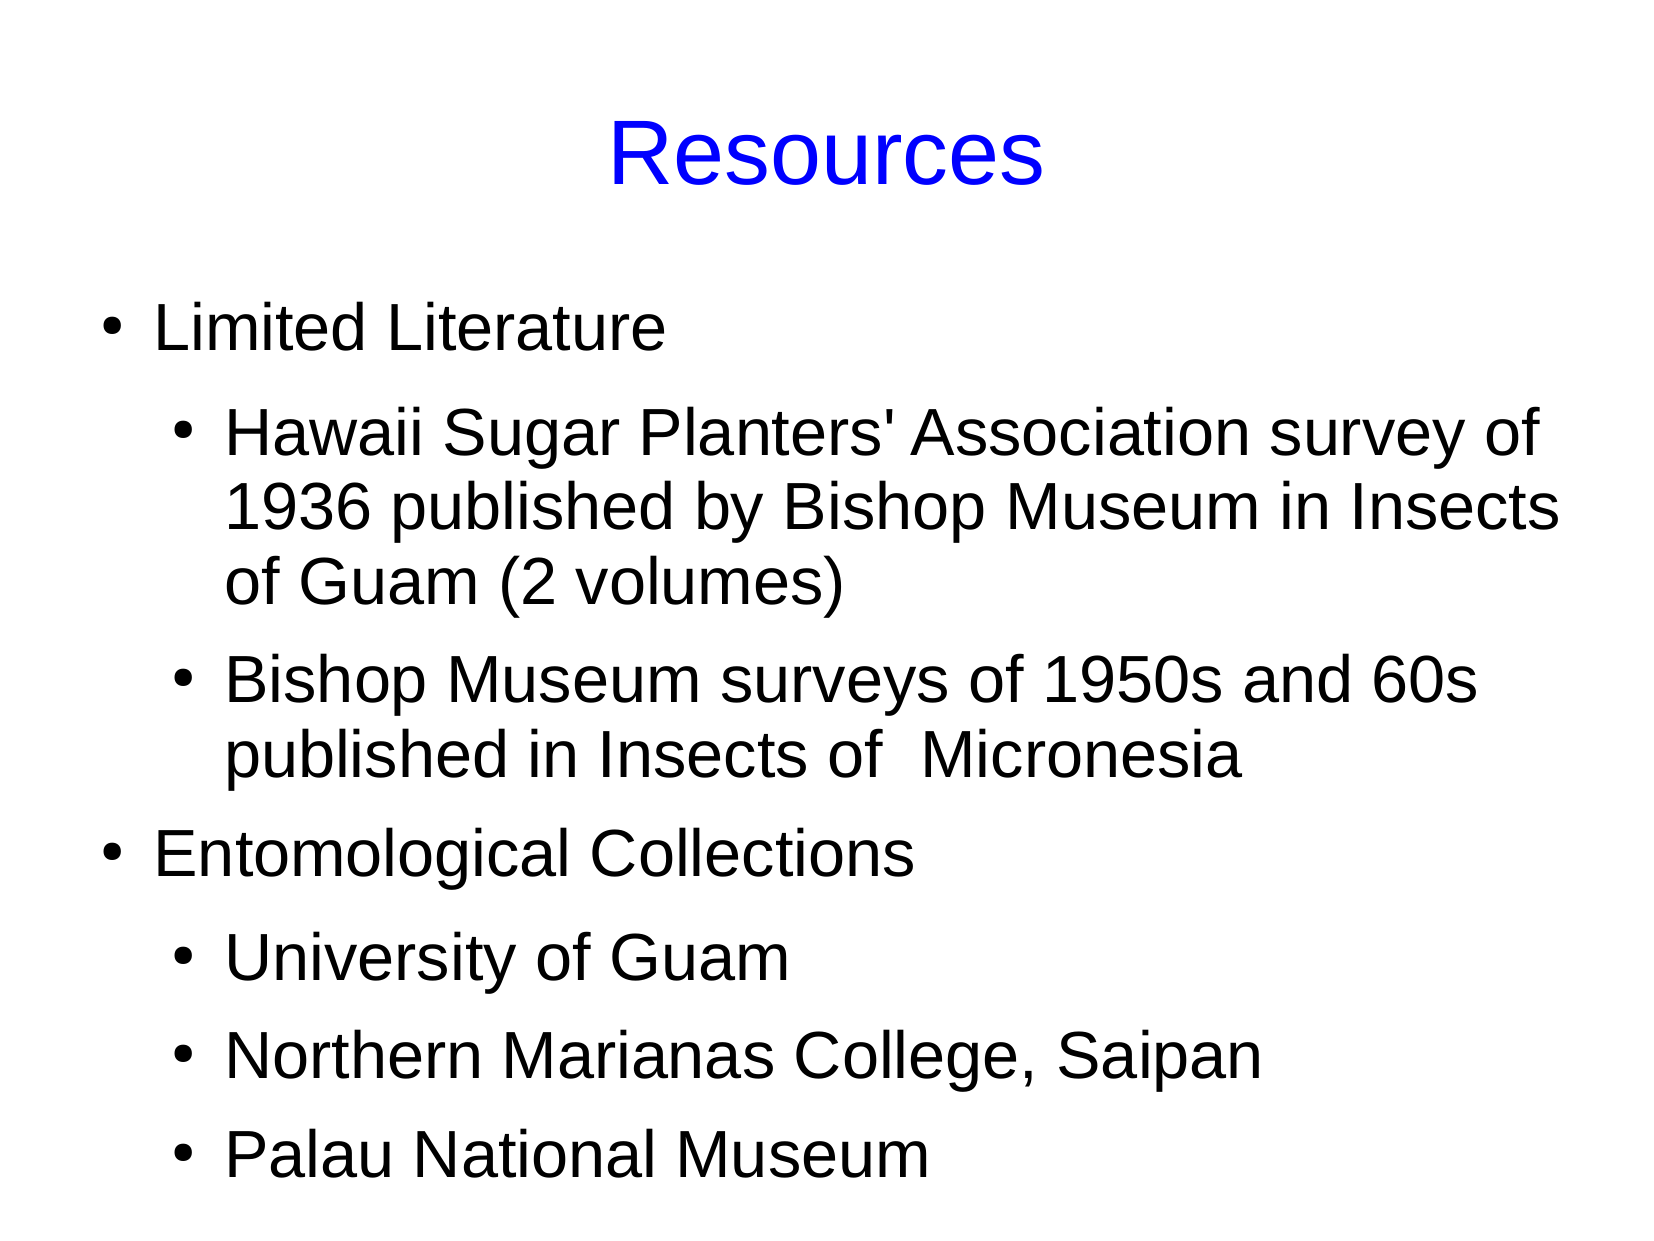

# Resources
Limited Literature
Hawaii Sugar Planters' Association survey of 1936 published by Bishop Museum in Insects of Guam (2 volumes)
Bishop Museum surveys of 1950s and 60s published in Insects of Micronesia
Entomological Collections
University of Guam
Northern Marianas College, Saipan
Palau National Museum